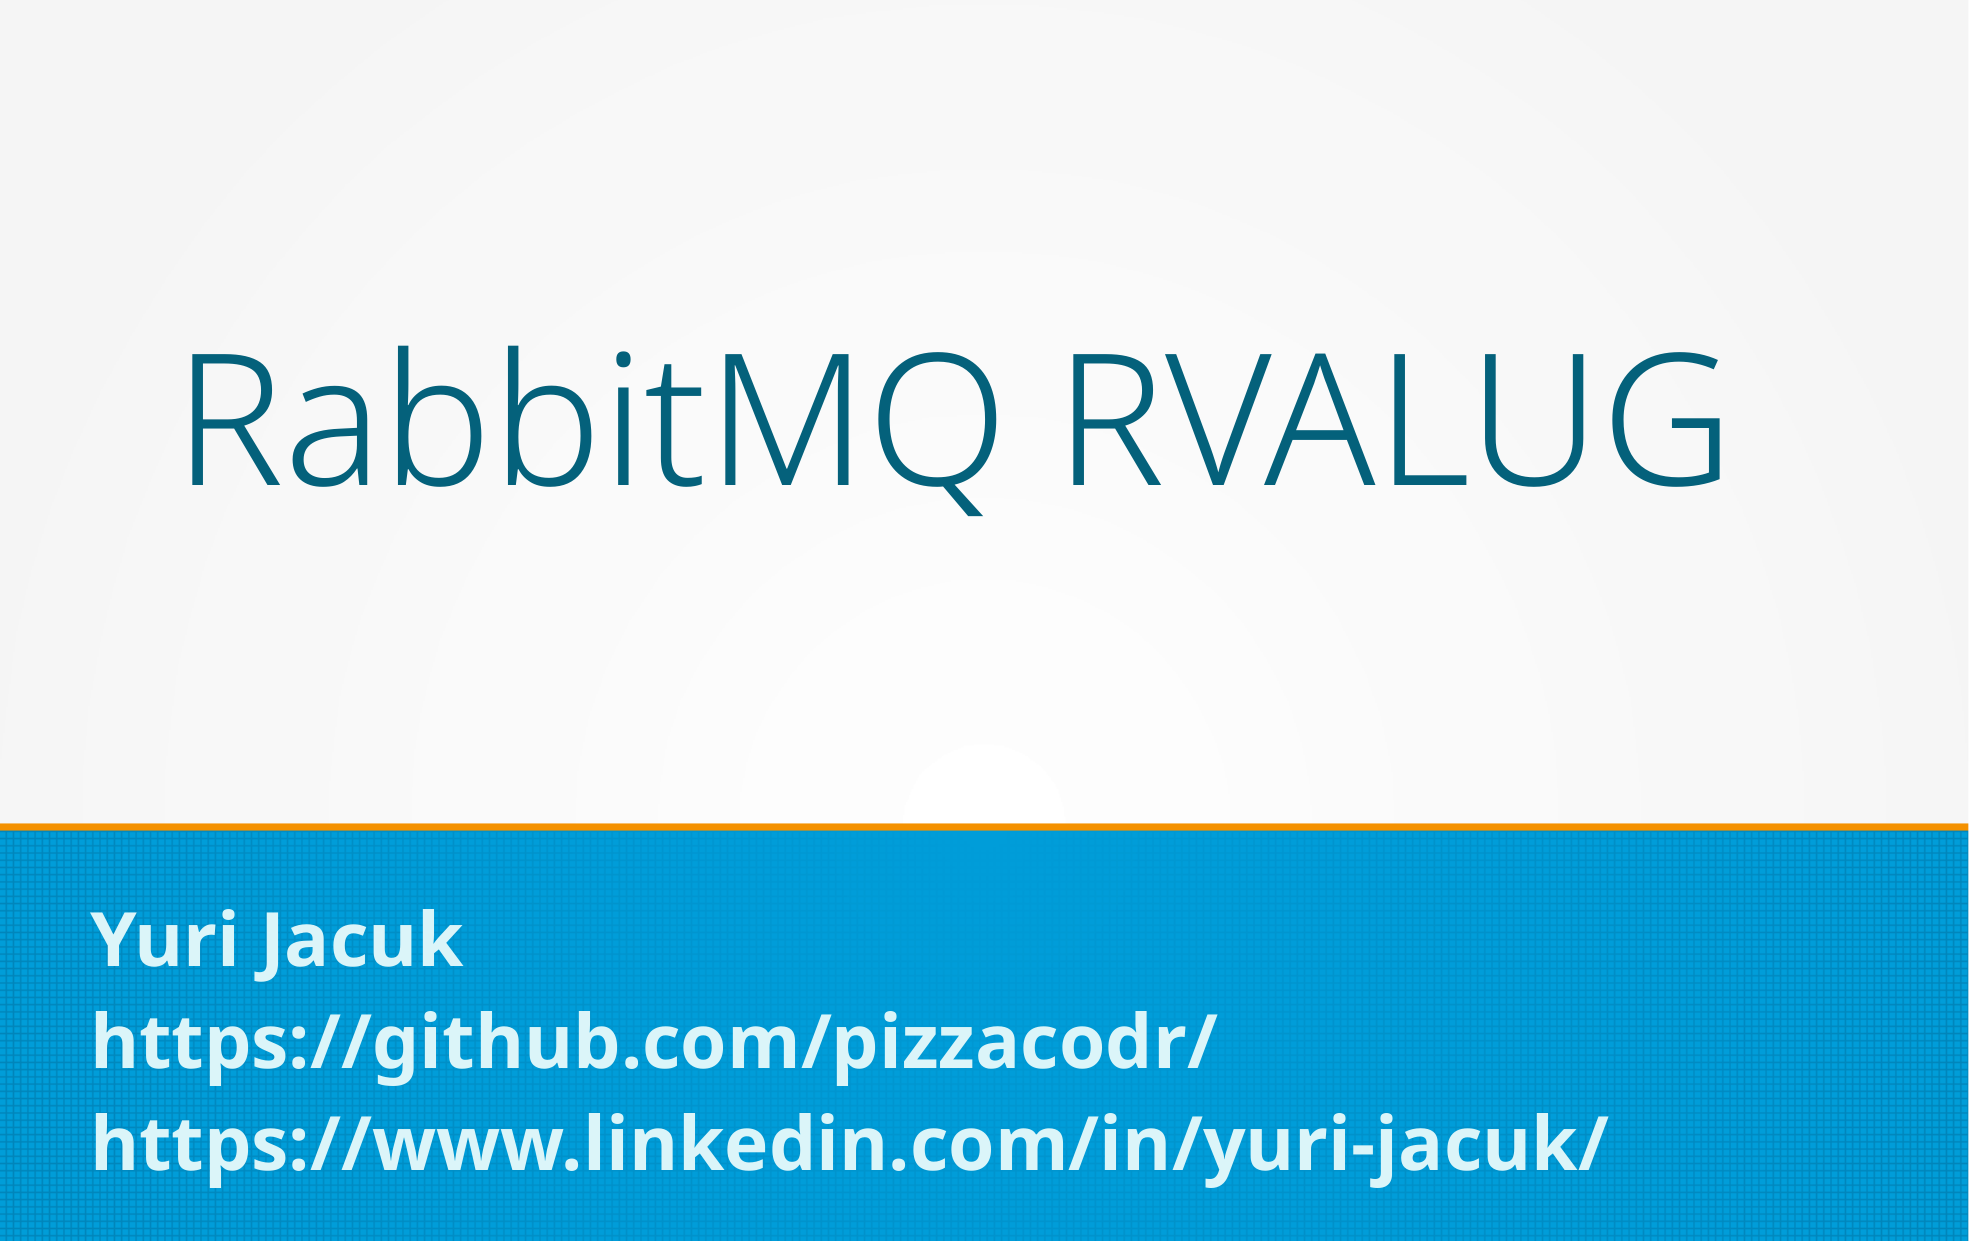

# RabbitMQ RVALUG
Yuri Jacuk
https://github.com/pizzacodr/
https://www.linkedin.com/in/yuri-jacuk/